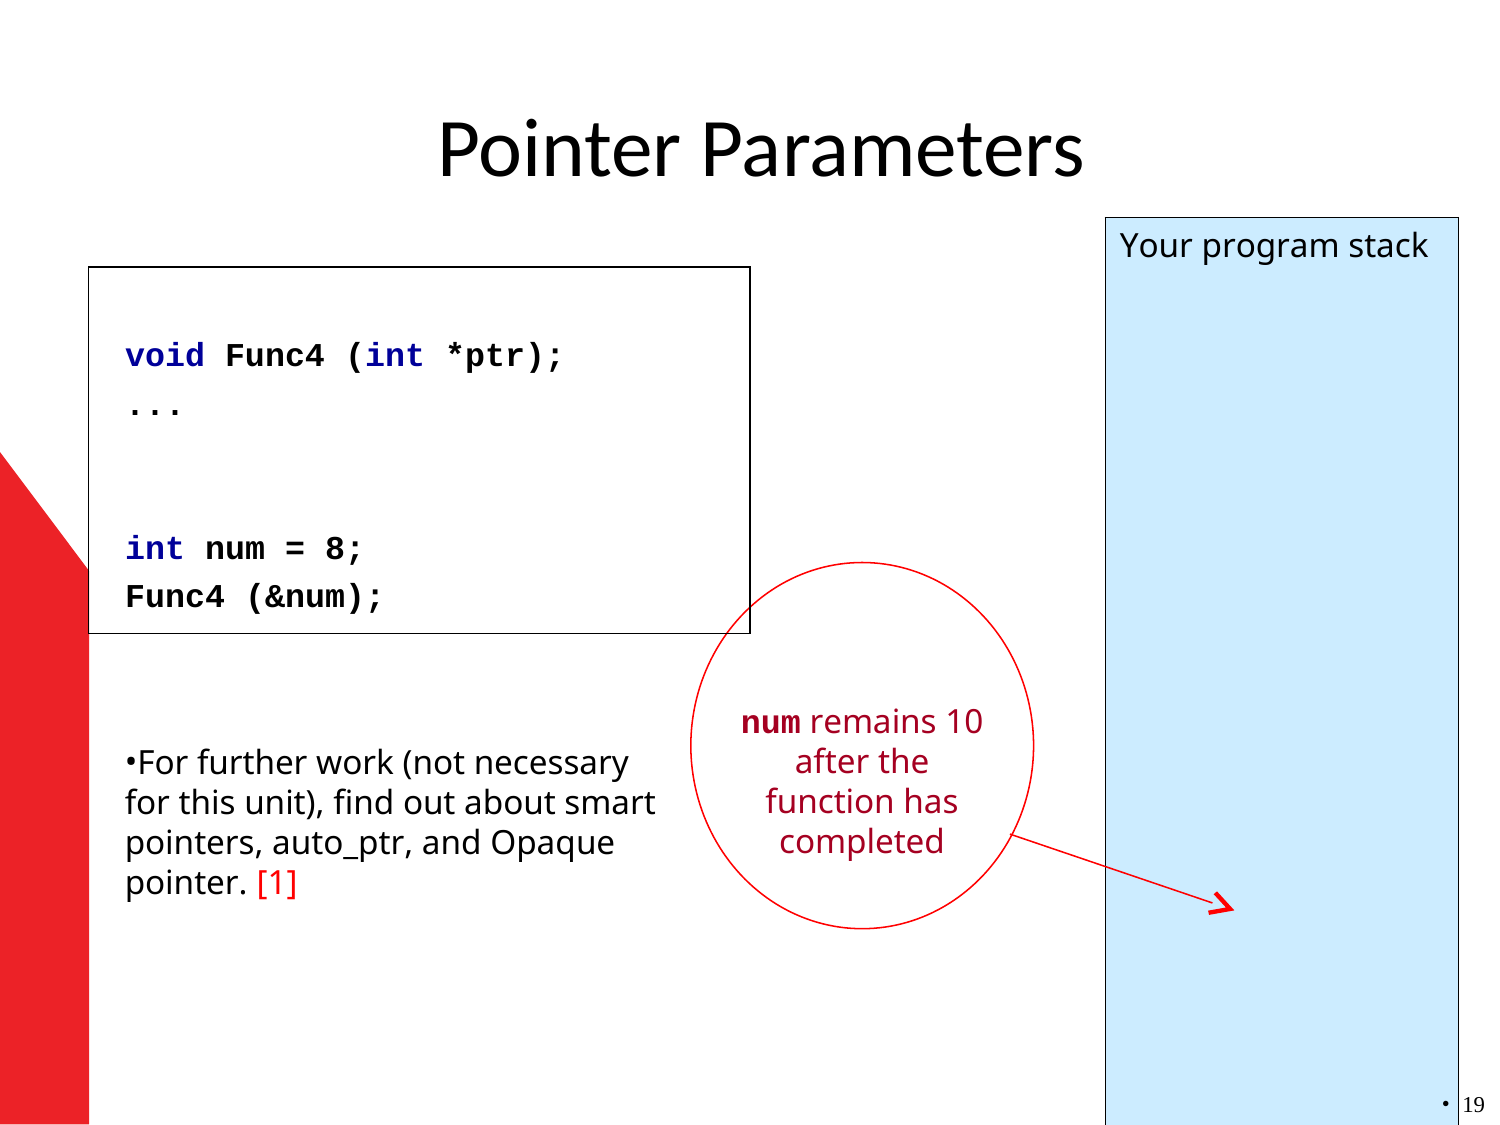

# Pointer Parameters
| | | Your program stack |
| --- | --- | --- |
| | | |
| | | |
| | | |
| | | |
| | | |
| | | |
| | | |
| | | |
| | | |
| | | |
| | | |
| | num | 10 |
void Func4 (int *ptr);
...
int num = 8;
Func4 (&num);
num remains 10 after the function has completed
For further work (not necessary for this unit), find out about smart pointers, auto_ptr, and Opaque pointer. [1]